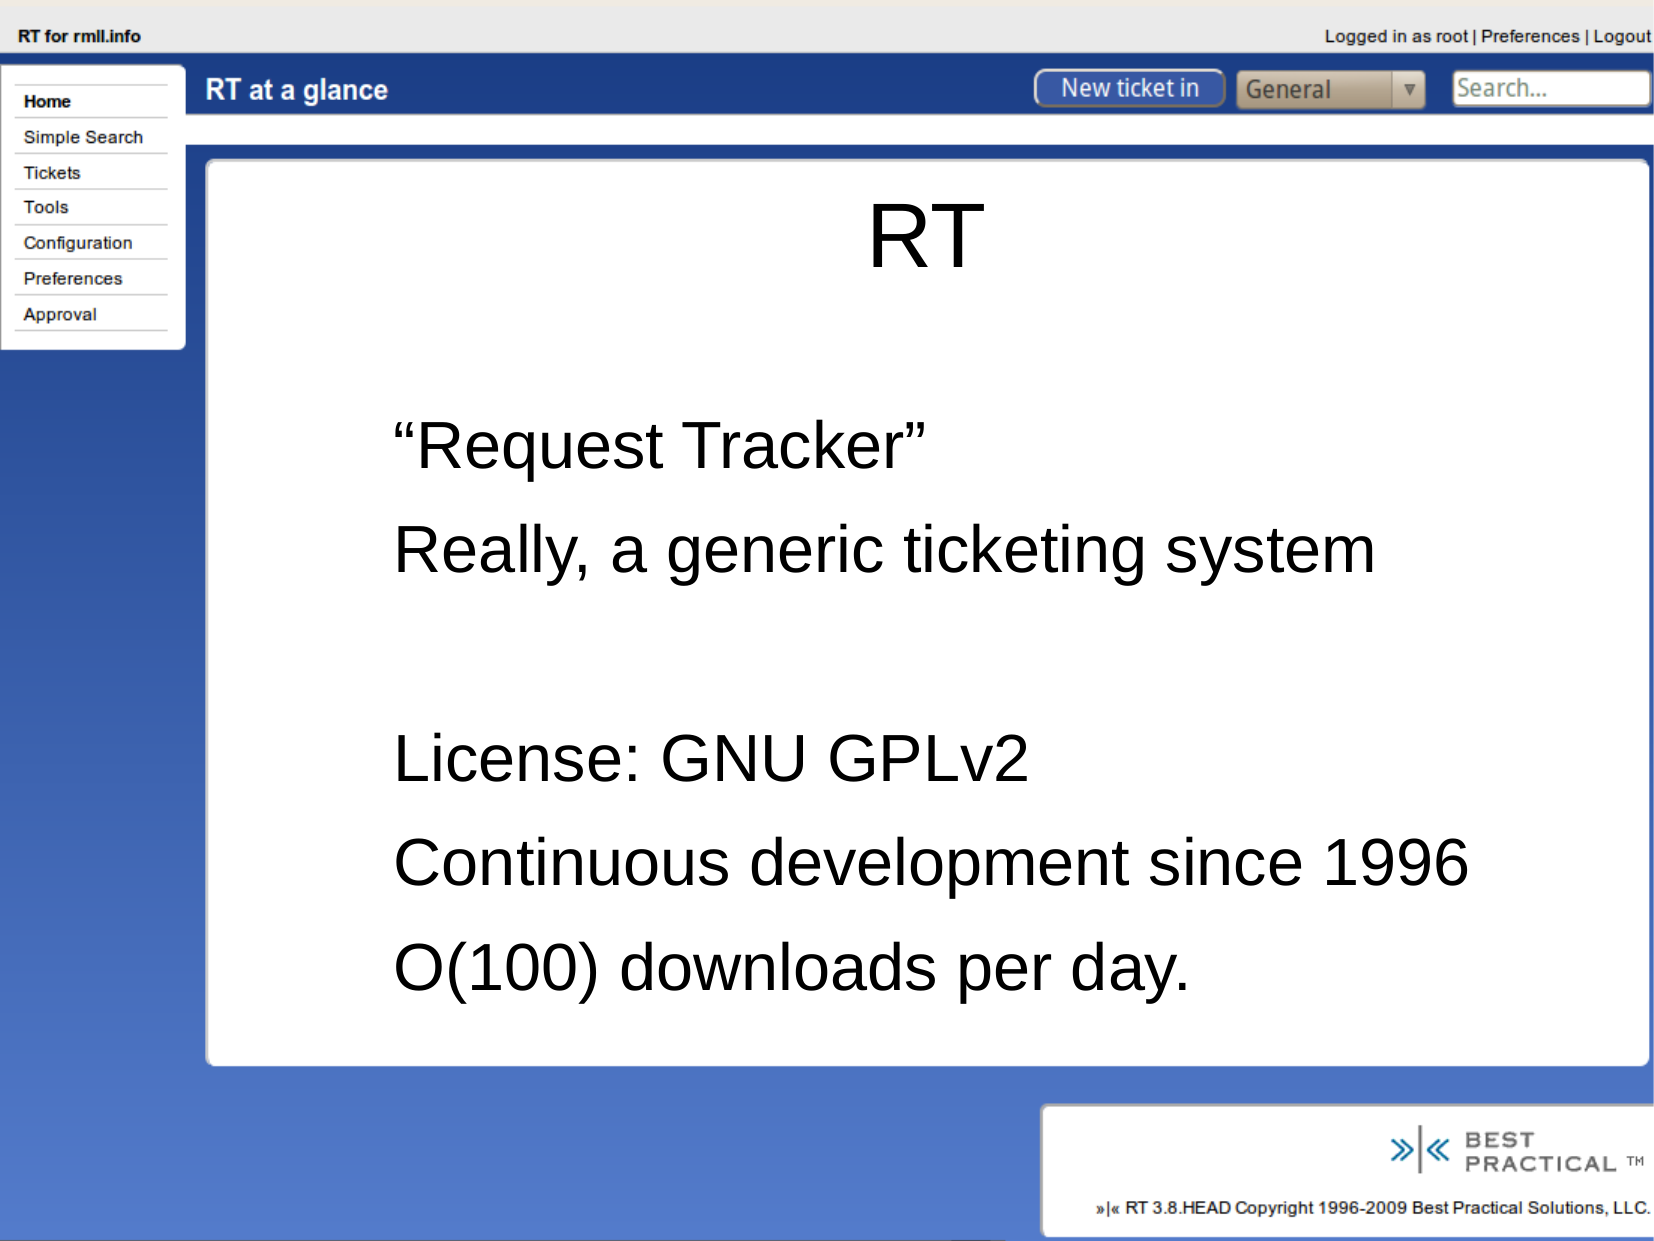

# RT
“Request Tracker”
Really, a generic ticketing system
License: GNU GPLv2
Continuous development since 1996
O(100) downloads per day.